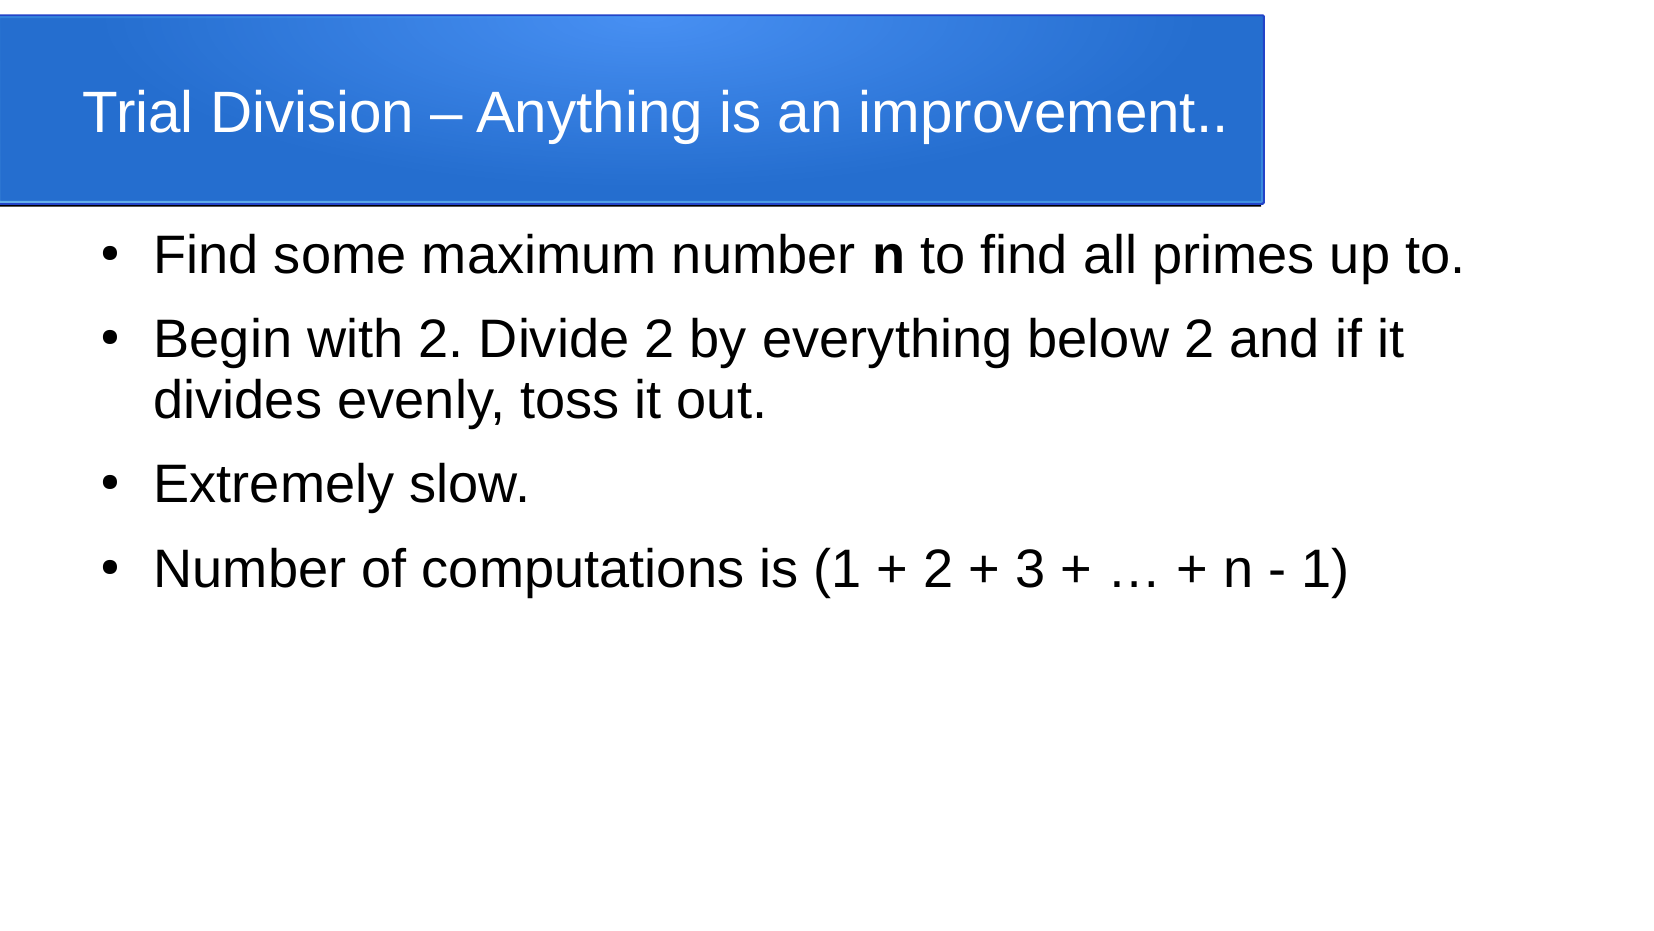

# Trial Division – Anything is an improvement..
Find some maximum number n to find all primes up to.
Begin with 2. Divide 2 by everything below 2 and if it divides evenly, toss it out.
Extremely slow.
Number of computations is (1 + 2 + 3 + … + n - 1)